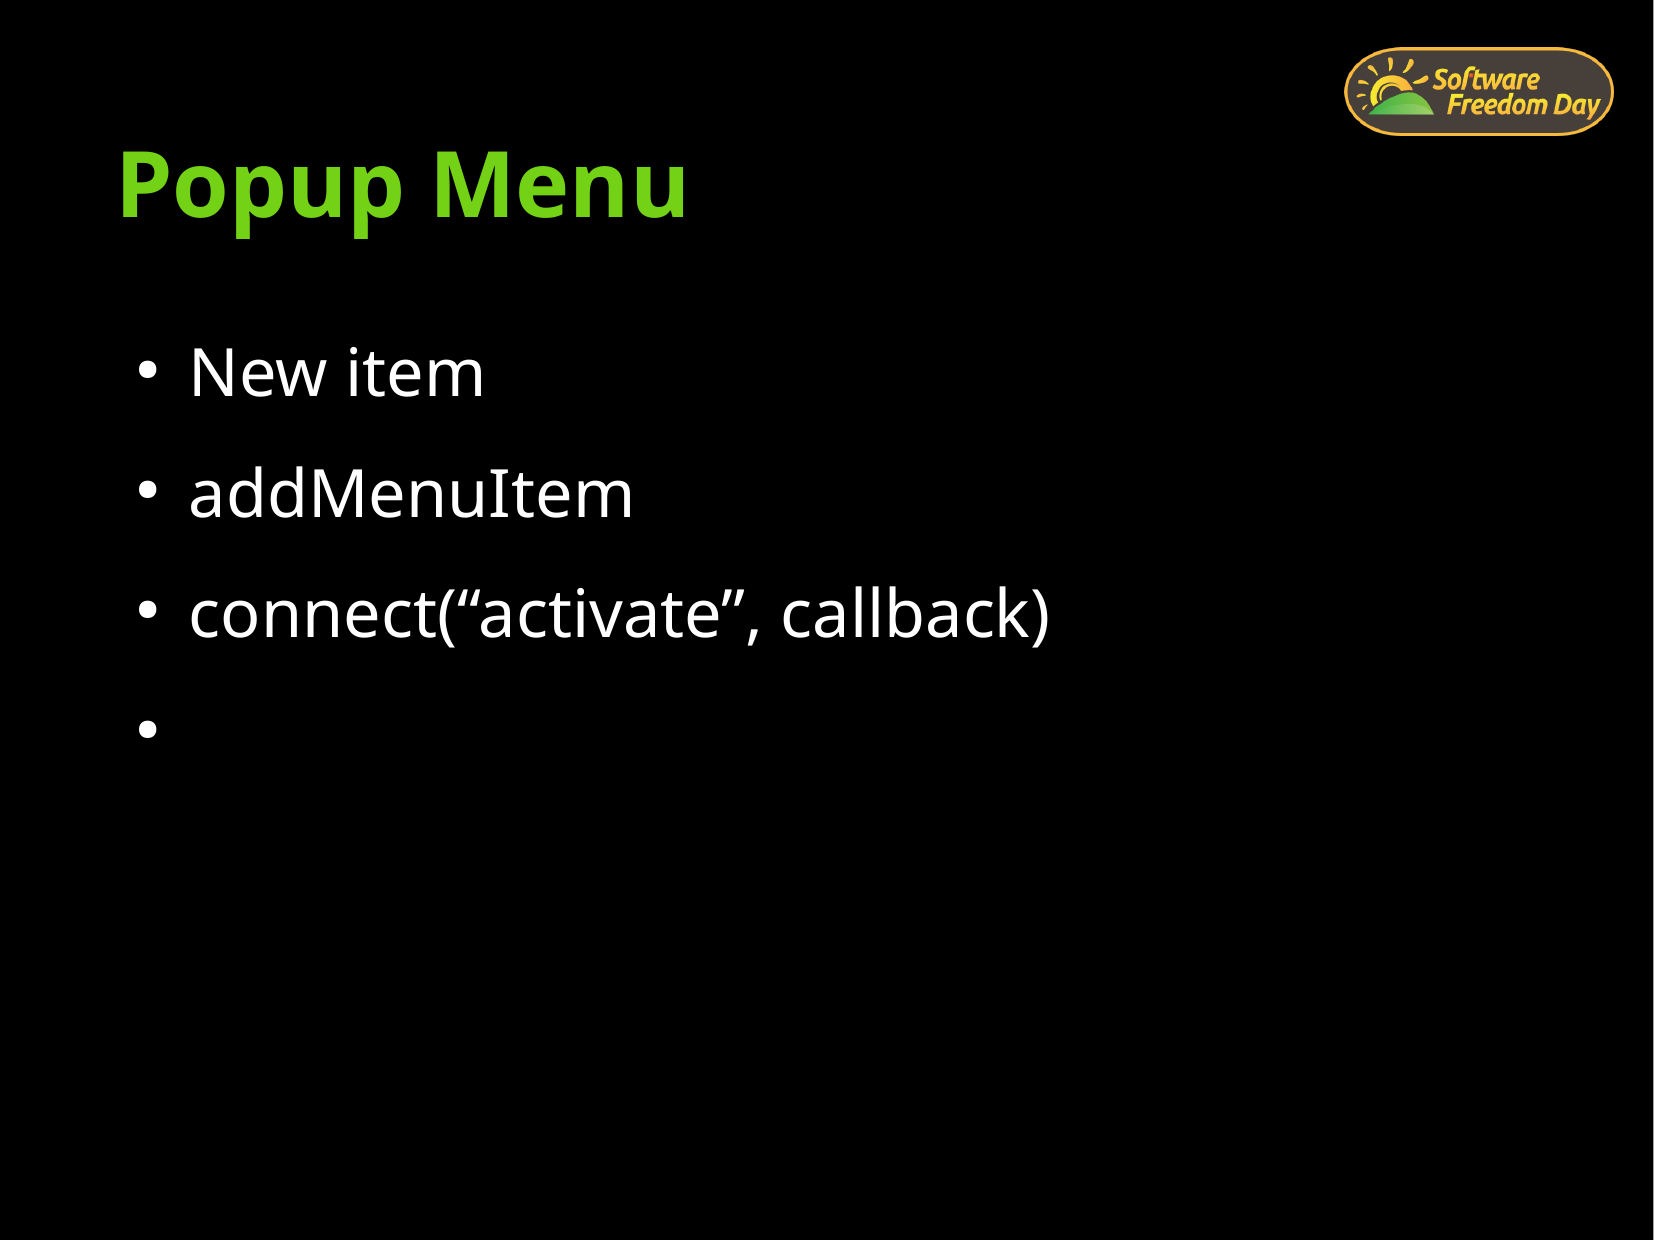

# Popup Menu
New item
addMenuItem
connect(“activate”, callback)